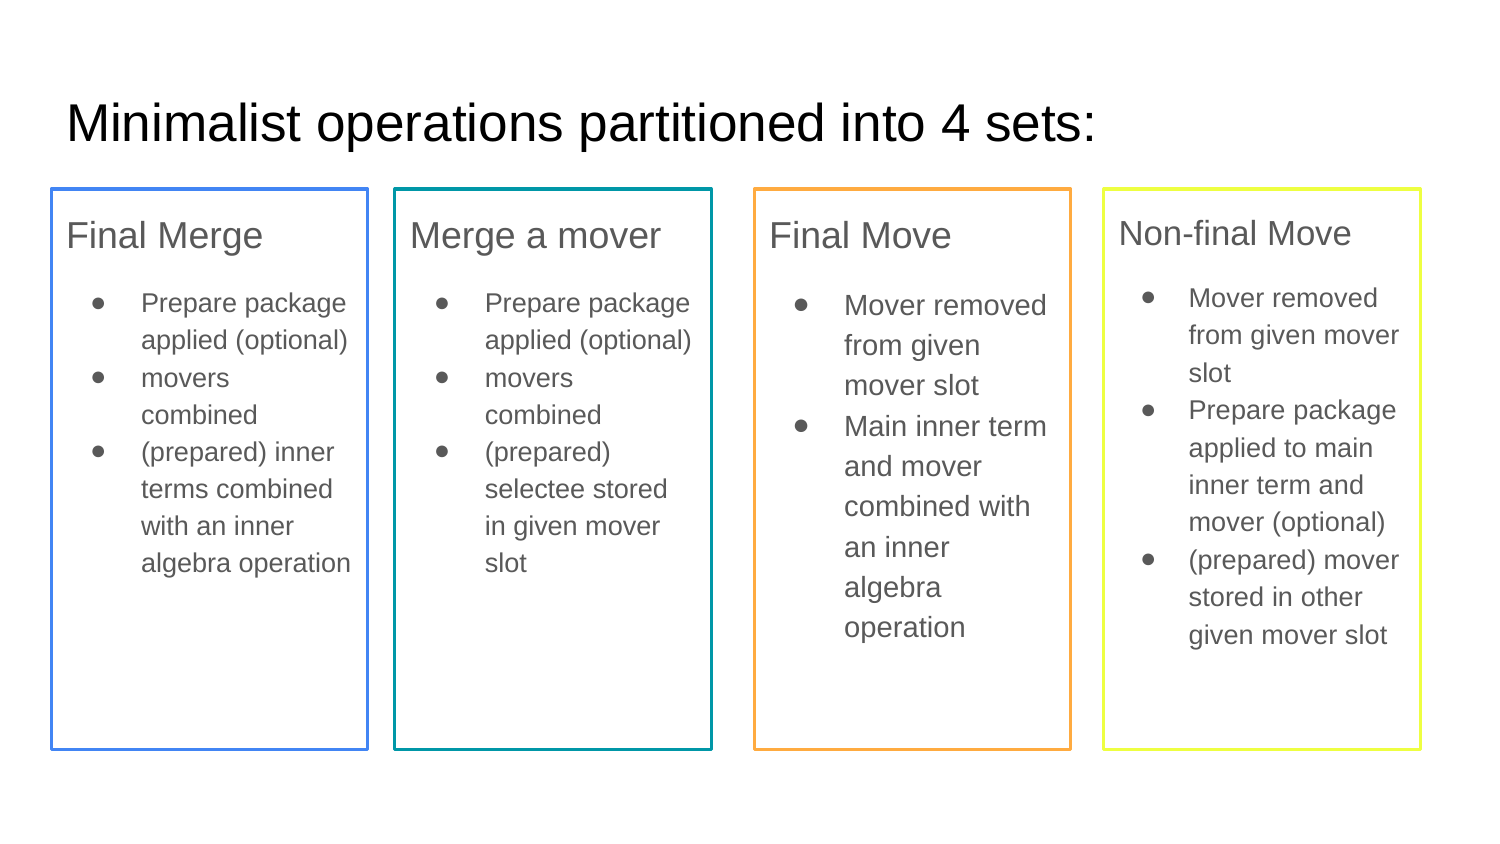

# Minimalist operations partitioned into 4 sets:
Final Merge
Prepare package applied (optional)
movers combined
(prepared) inner terms combined with an inner algebra operation
Merge a mover
Prepare package applied (optional)
movers combined
(prepared) selectee stored in given mover slot
Final Move
Mover removed from given mover slot
Main inner term and mover combined with an inner algebra operation
Non-final Move
Mover removed from given mover slot
Prepare package applied to main inner term and mover (optional)
(prepared) mover stored in other given mover slot